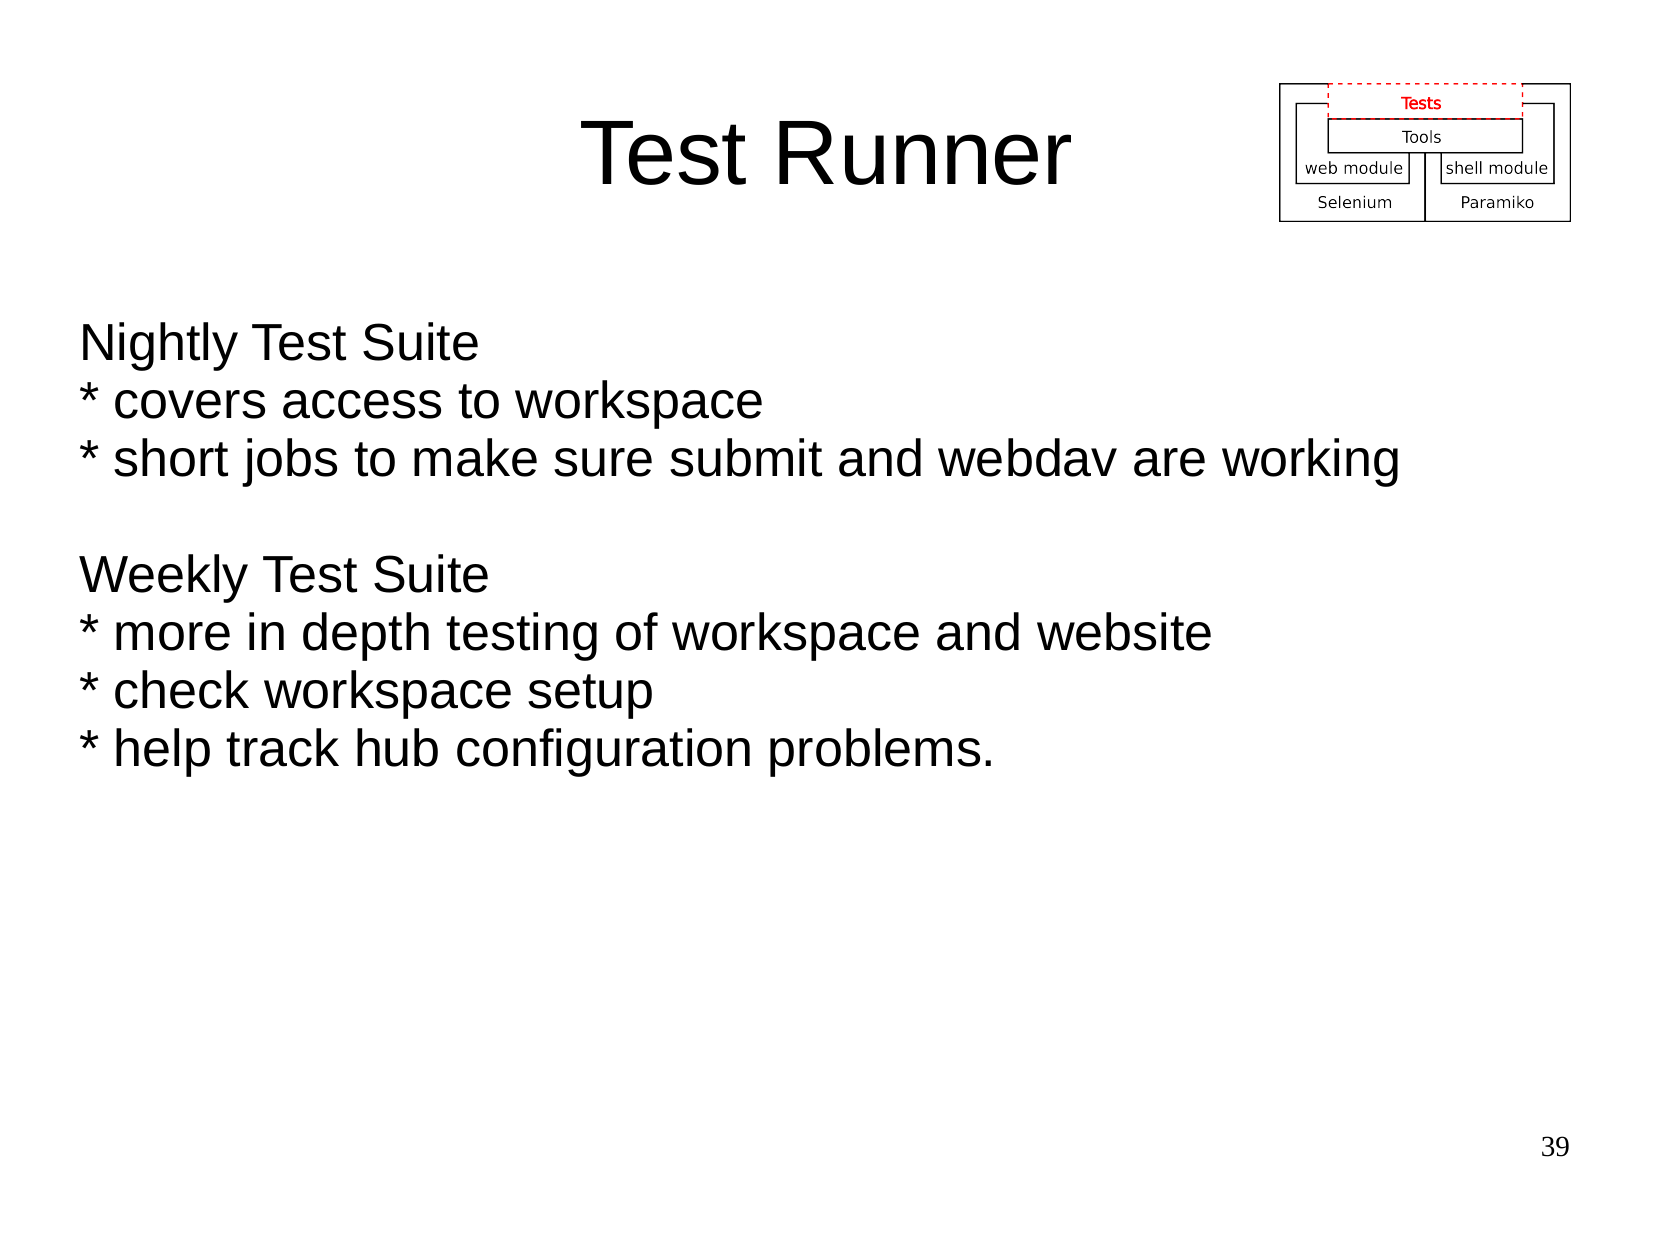

# Test Runner
Nightly Test Suite
* covers access to workspace
* short jobs to make sure submit and webdav are working
Weekly Test Suite
* more in depth testing of workspace and website
* check workspace setup
* help track hub configuration problems.
39